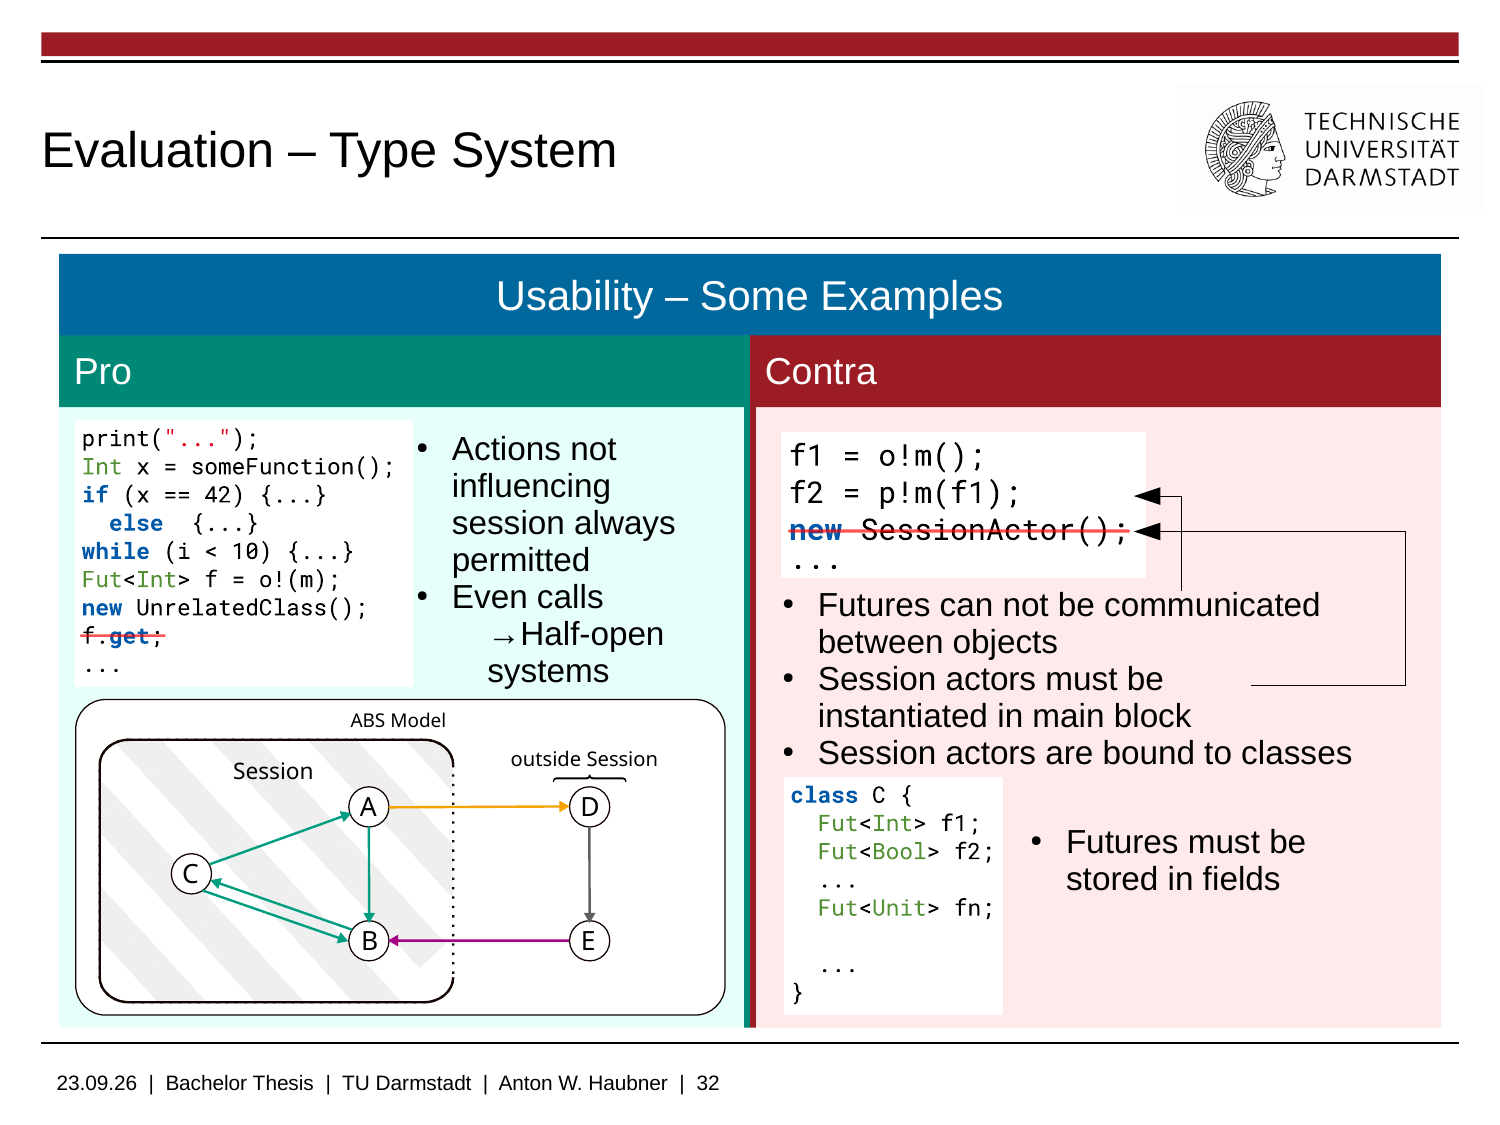

# Evaluation – Type System
Usability – Some Examples
Pro
Contra
Actions not influencing
session always permitted
Even calls
→Half-open systems
Futures can not be communicated
between objects
Session actors must be
instantiated in main block
Session actors are bound to classes
Futures must be stored in fields